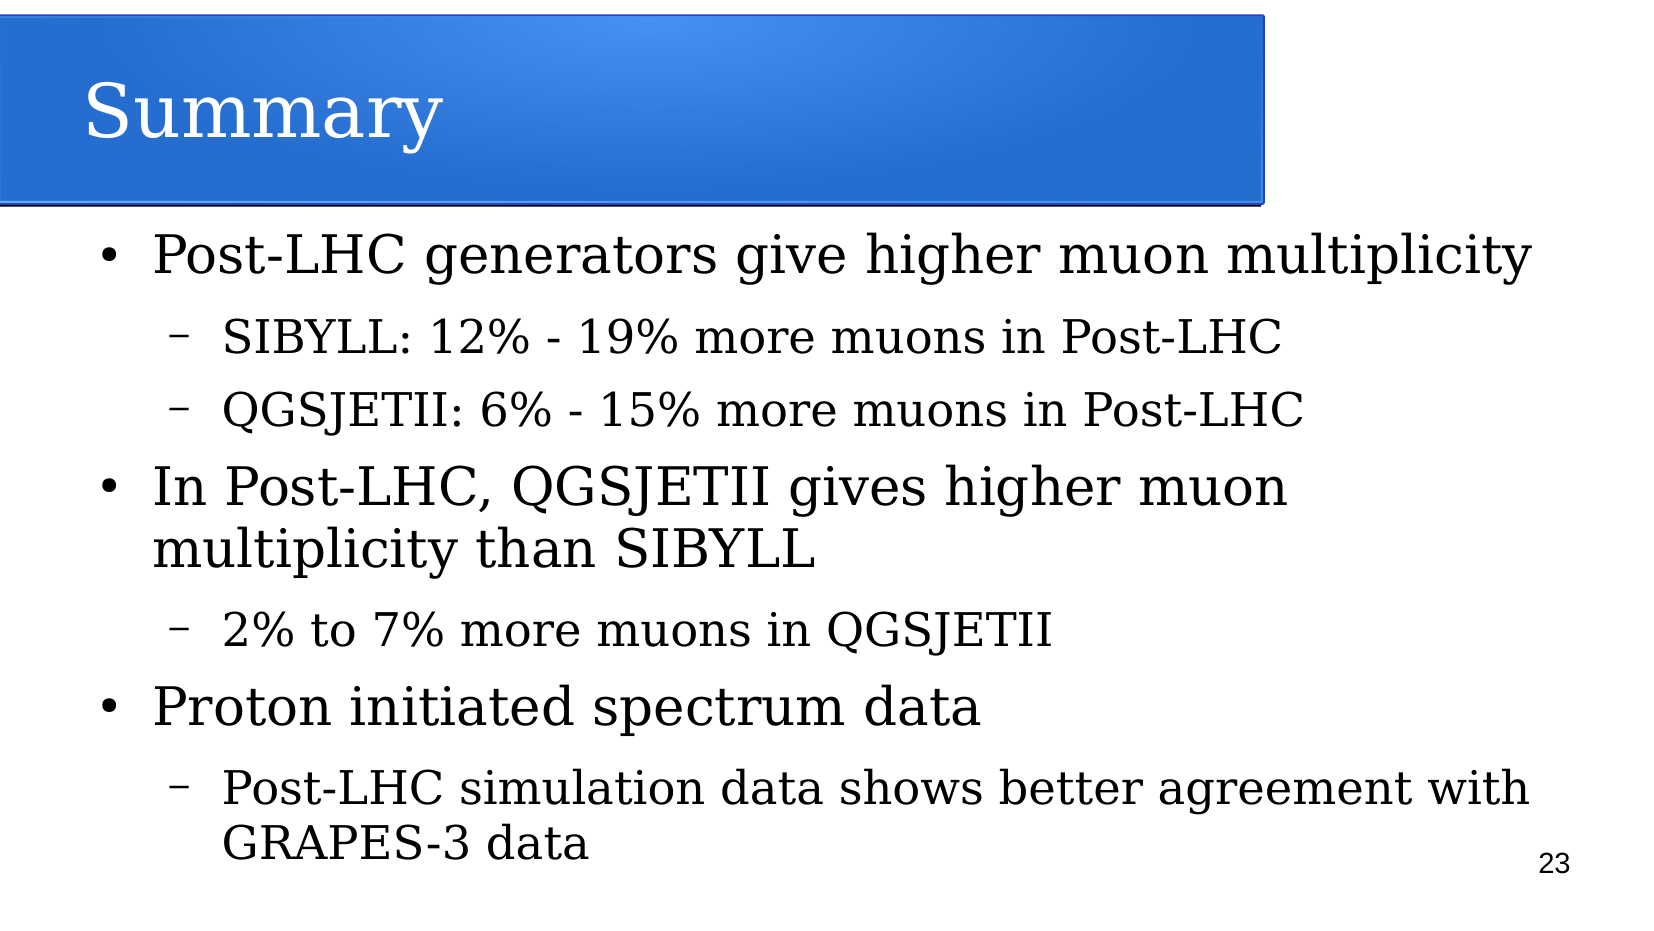

# Summary
Post-LHC generators give higher muon multiplicity
SIBYLL: 12% - 19% more muons in Post-LHC
QGSJETII: 6% - 15% more muons in Post-LHC
In Post-LHC, QGSJETII gives higher muon multiplicity than SIBYLL
2% to 7% more muons in QGSJETII
Proton initiated spectrum data
Post-LHC simulation data shows better agreement with GRAPES-3 data